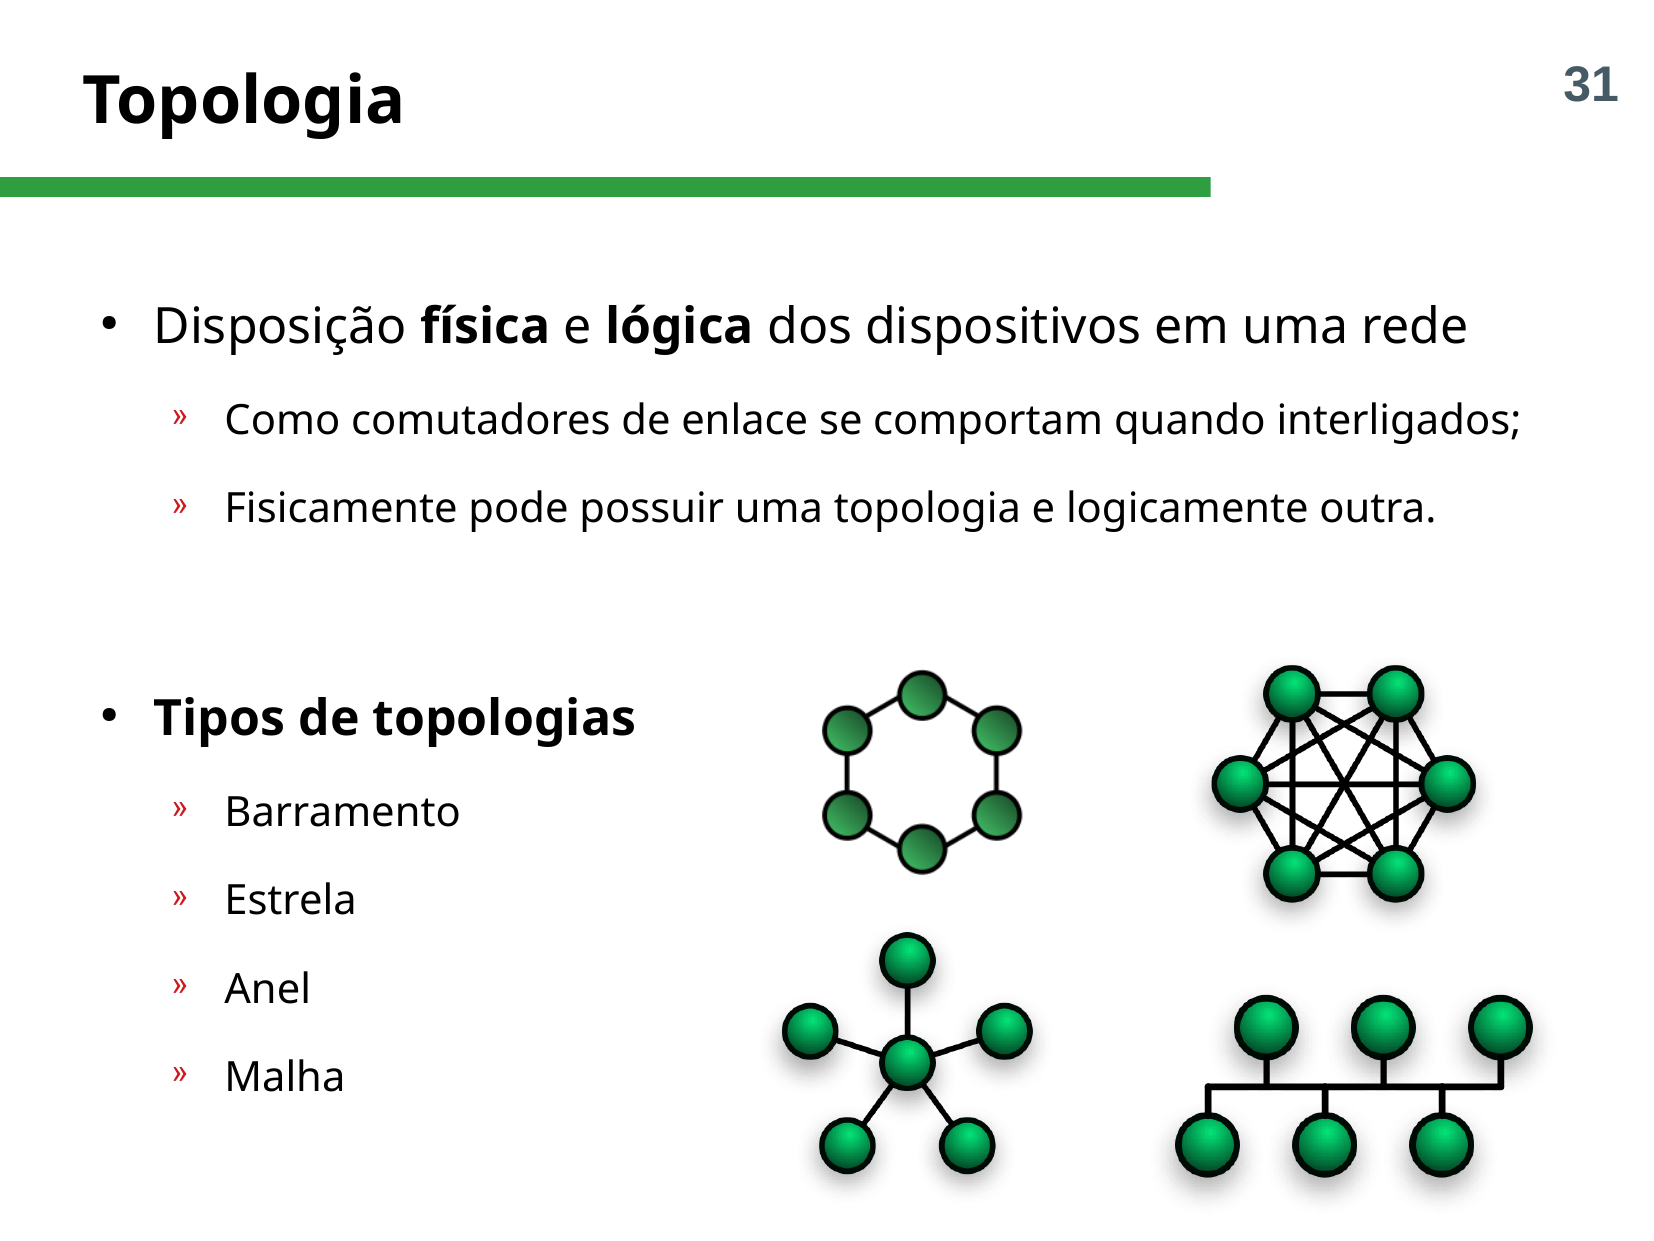

# Topologia
Disposição física e lógica dos dispositivos em uma rede
Como comutadores de enlace se comportam quando interligados;
Fisicamente pode possuir uma topologia e logicamente outra.
Tipos de topologias
Barramento
Estrela
Anel
Malha